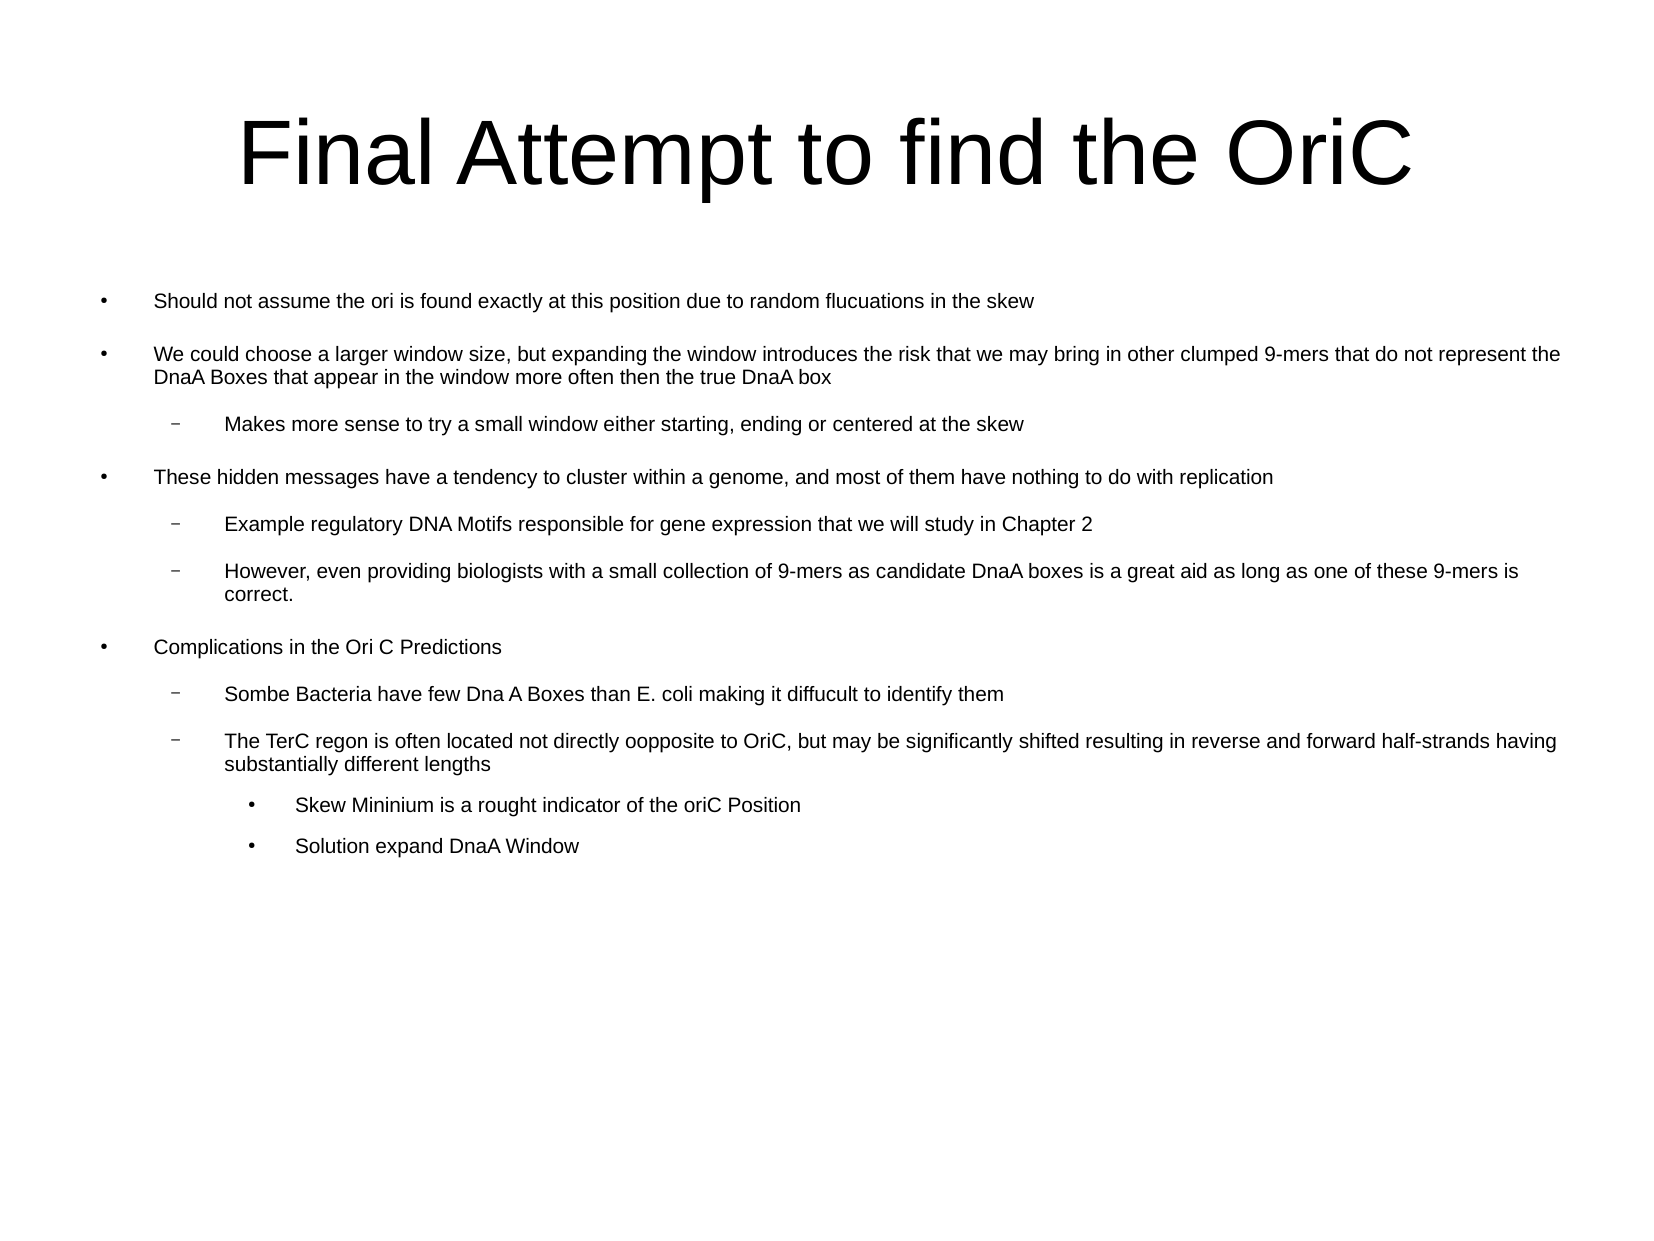

# Final Attempt to find the OriC
Should not assume the ori is found exactly at this position due to random flucuations in the skew
We could choose a larger window size, but expanding the window introduces the risk that we may bring in other clumped 9-mers that do not represent the DnaA Boxes that appear in the window more often then the true DnaA box
Makes more sense to try a small window either starting, ending or centered at the skew
These hidden messages have a tendency to cluster within a genome, and most of them have nothing to do with replication
Example regulatory DNA Motifs responsible for gene expression that we will study in Chapter 2
However, even providing biologists with a small collection of 9-mers as candidate DnaA boxes is a great aid as long as one of these 9-mers is correct.
Complications in the Ori C Predictions
Sombe Bacteria have few Dna A Boxes than E. coli making it diffucult to identify them
The TerC regon is often located not directly oopposite to OriC, but may be significantly shifted resulting in reverse and forward half-strands having substantially different lengths
Skew Mininium is a rought indicator of the oriC Position
Solution expand DnaA Window